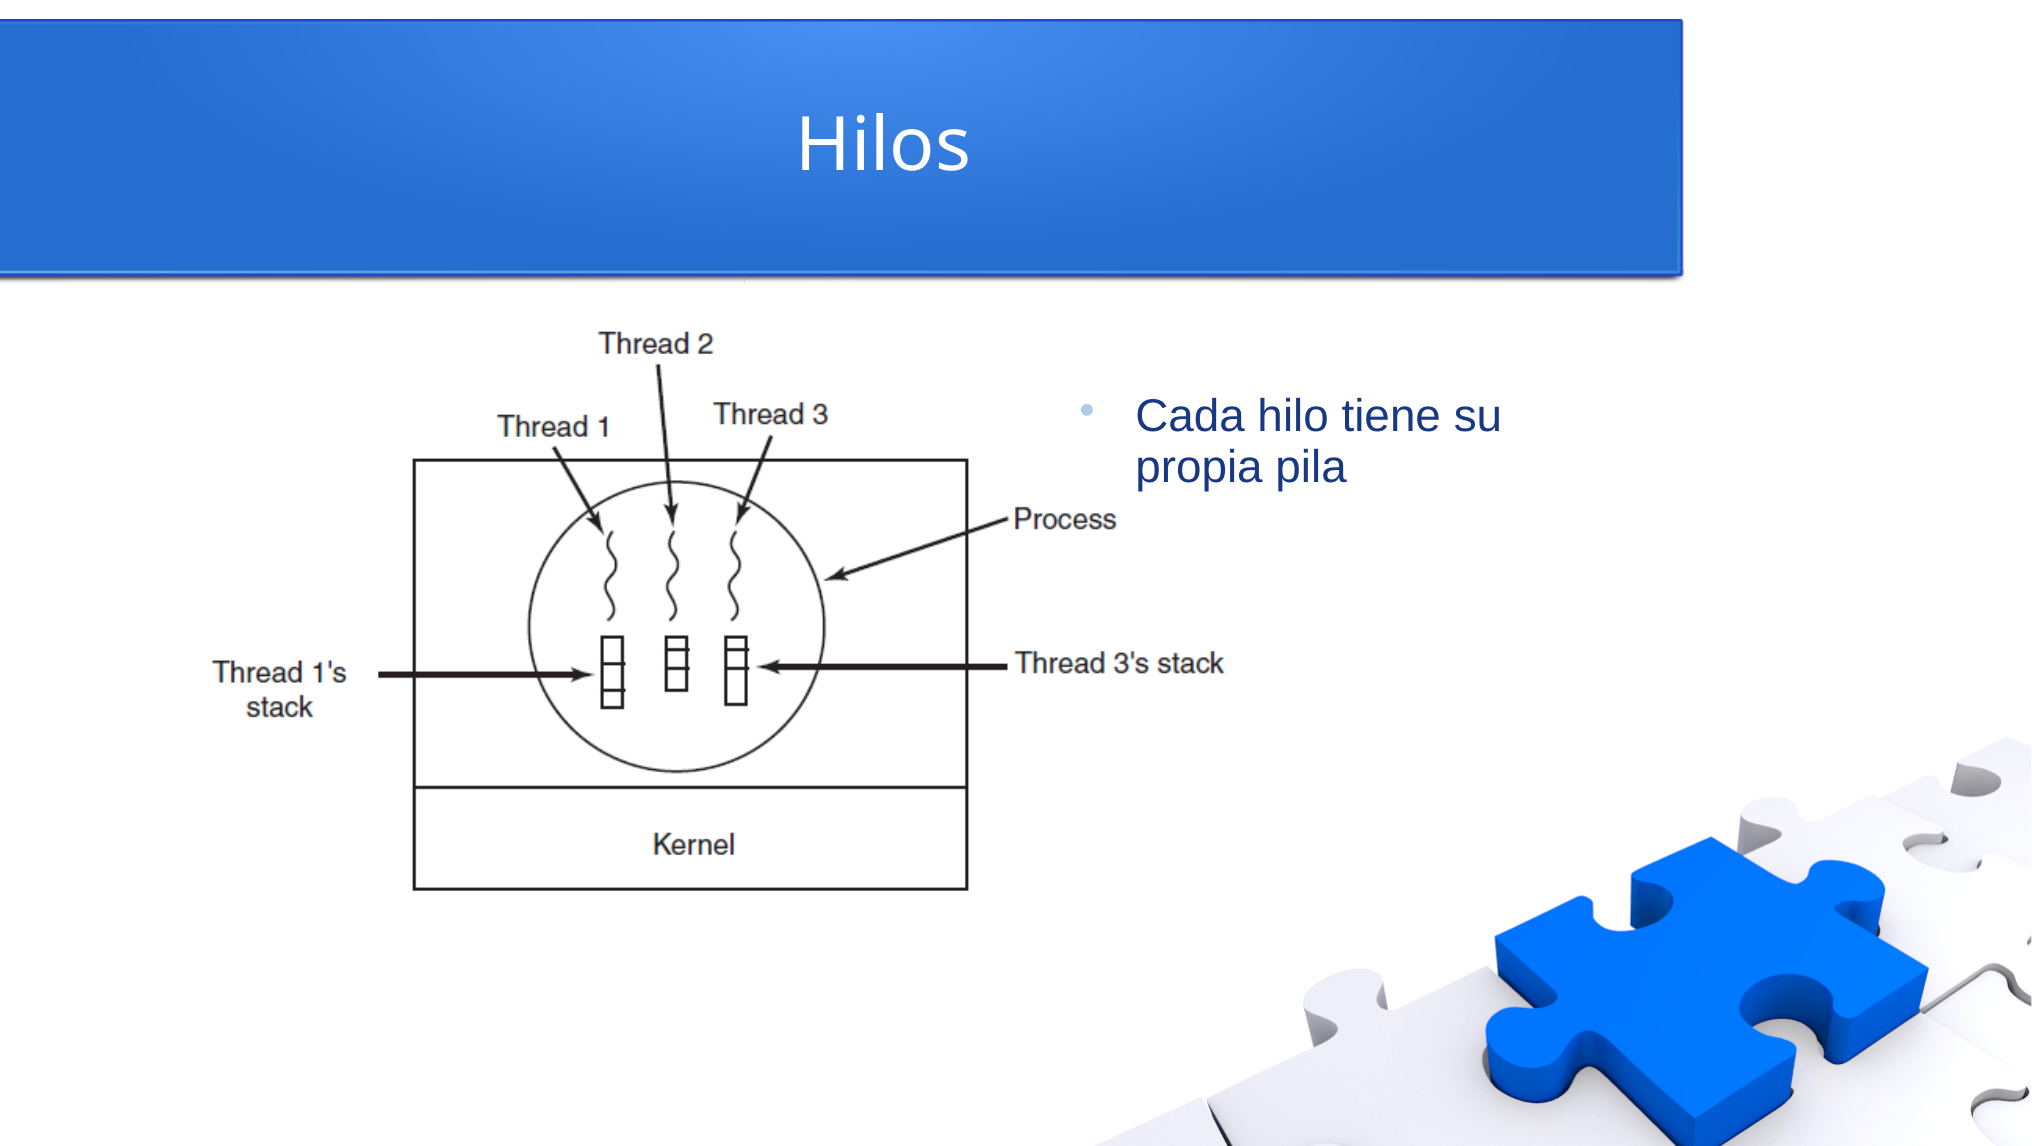

# Hilos
Cada hilo tiene su propia pila